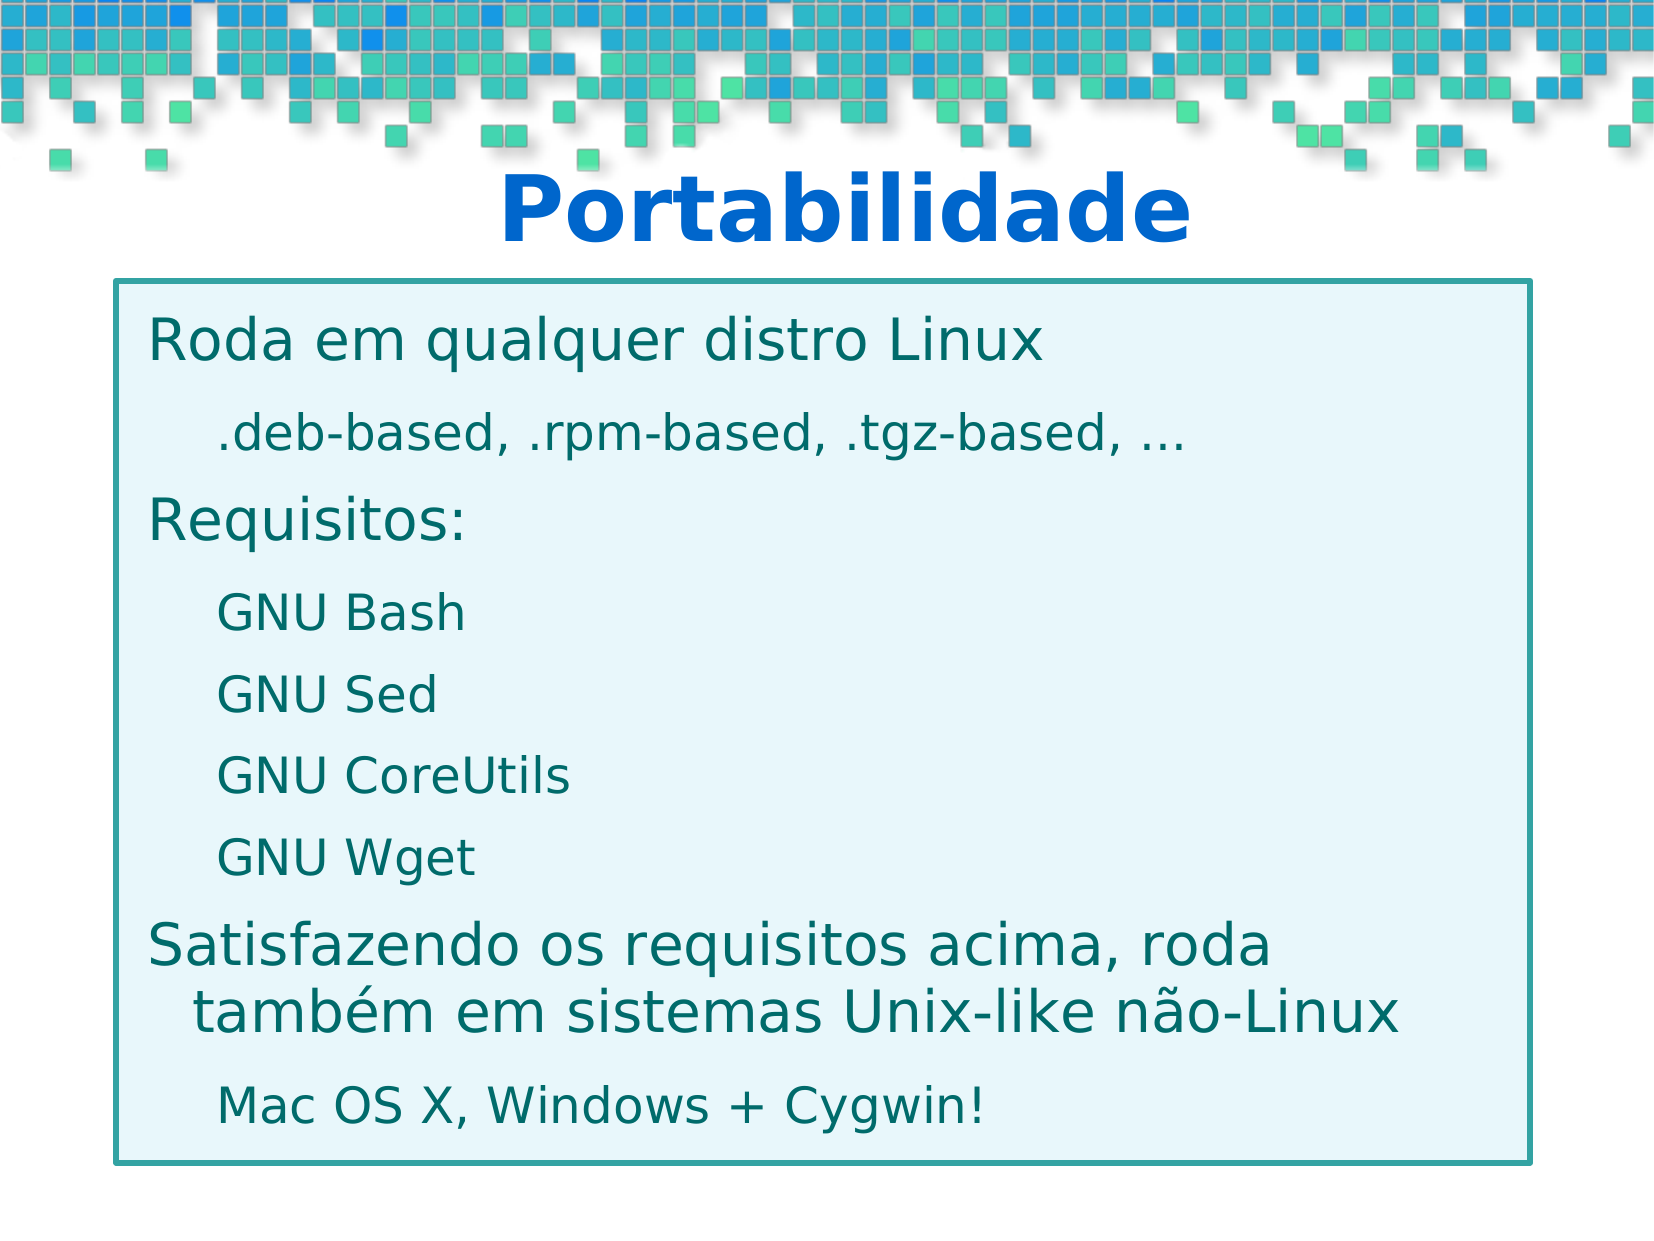

# Portabilidade
Roda em qualquer distro Linux
.deb-based, .rpm-based, .tgz-based, ...
Requisitos:
GNU Bash
GNU Sed
GNU CoreUtils
GNU Wget
Satisfazendo os requisitos acima, roda também em sistemas Unix-like não-Linux
Mac OS X, Windows + Cygwin!